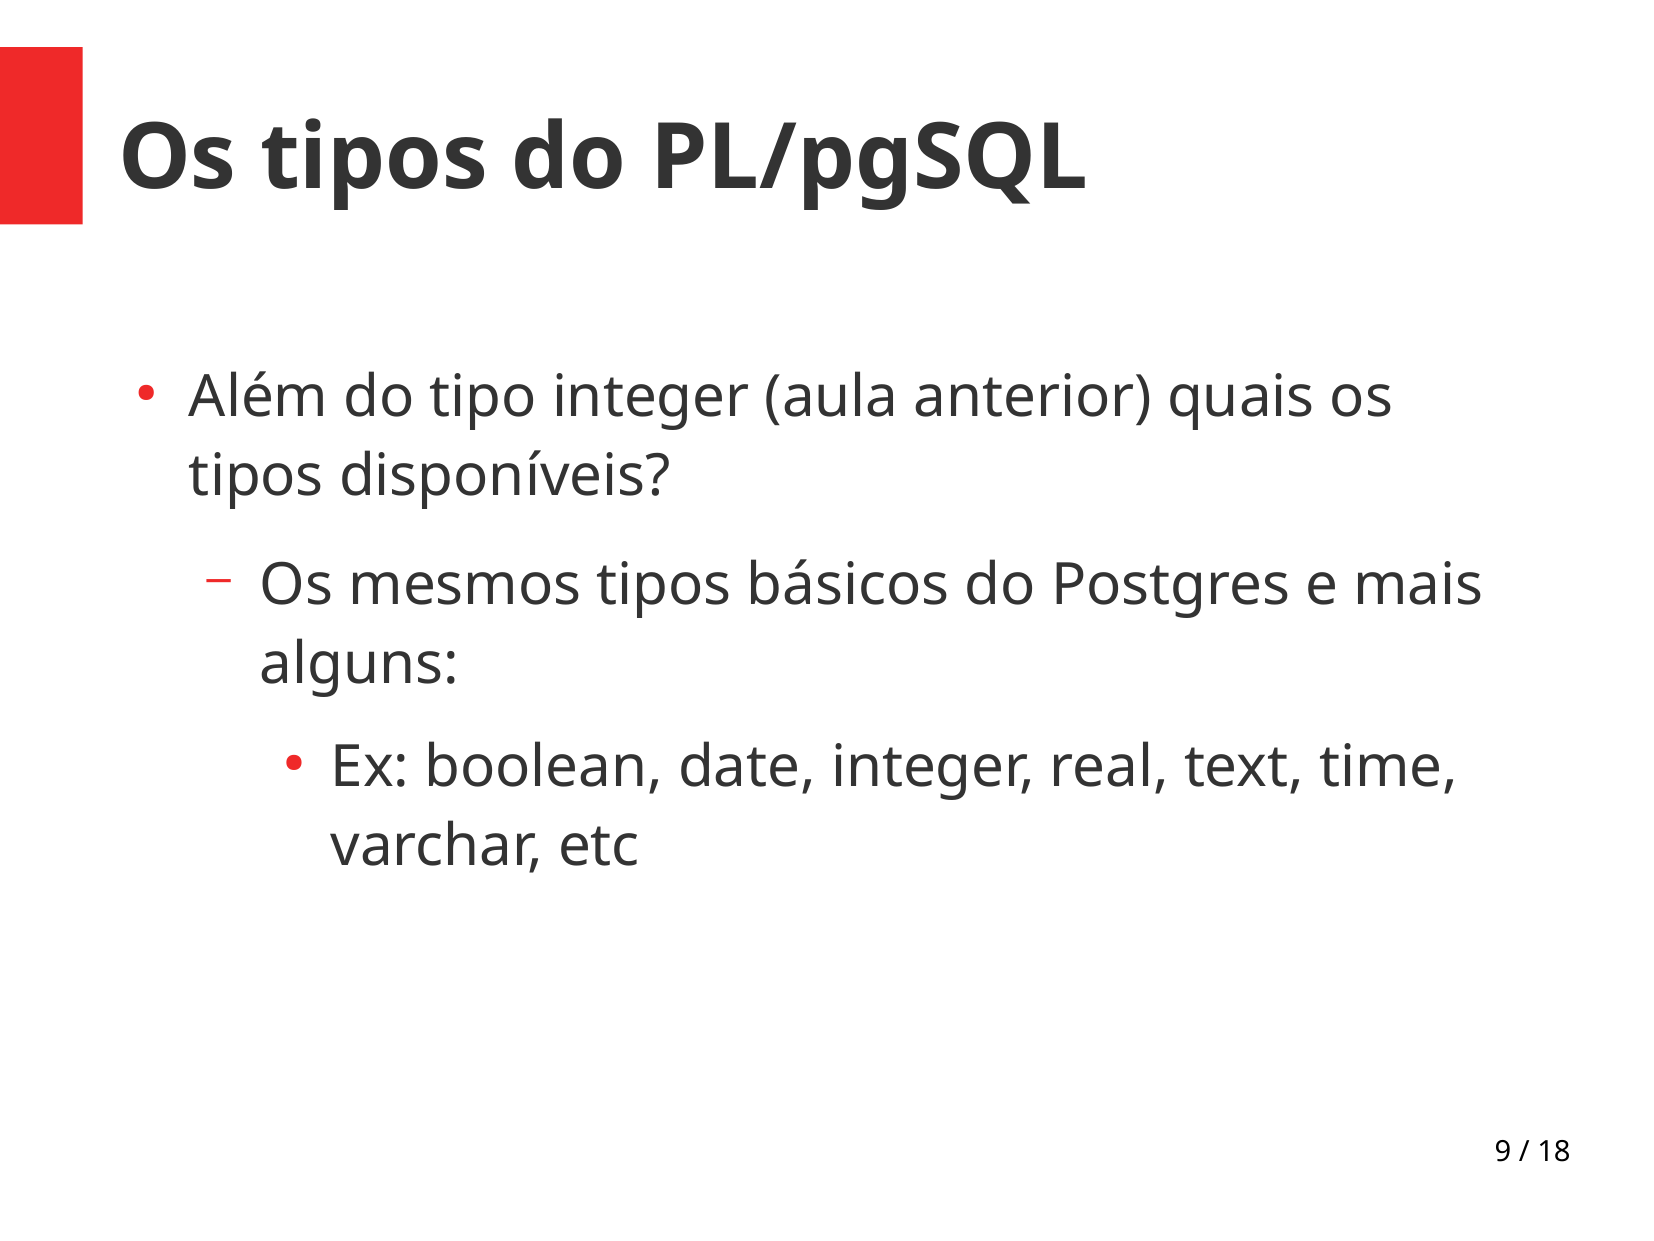

# Os tipos do PL/pgSQL
Além do tipo integer (aula anterior) quais os tipos disponíveis?
Os mesmos tipos básicos do Postgres e mais alguns:
Ex: boolean, date, integer, real, text, time, varchar, etc
9